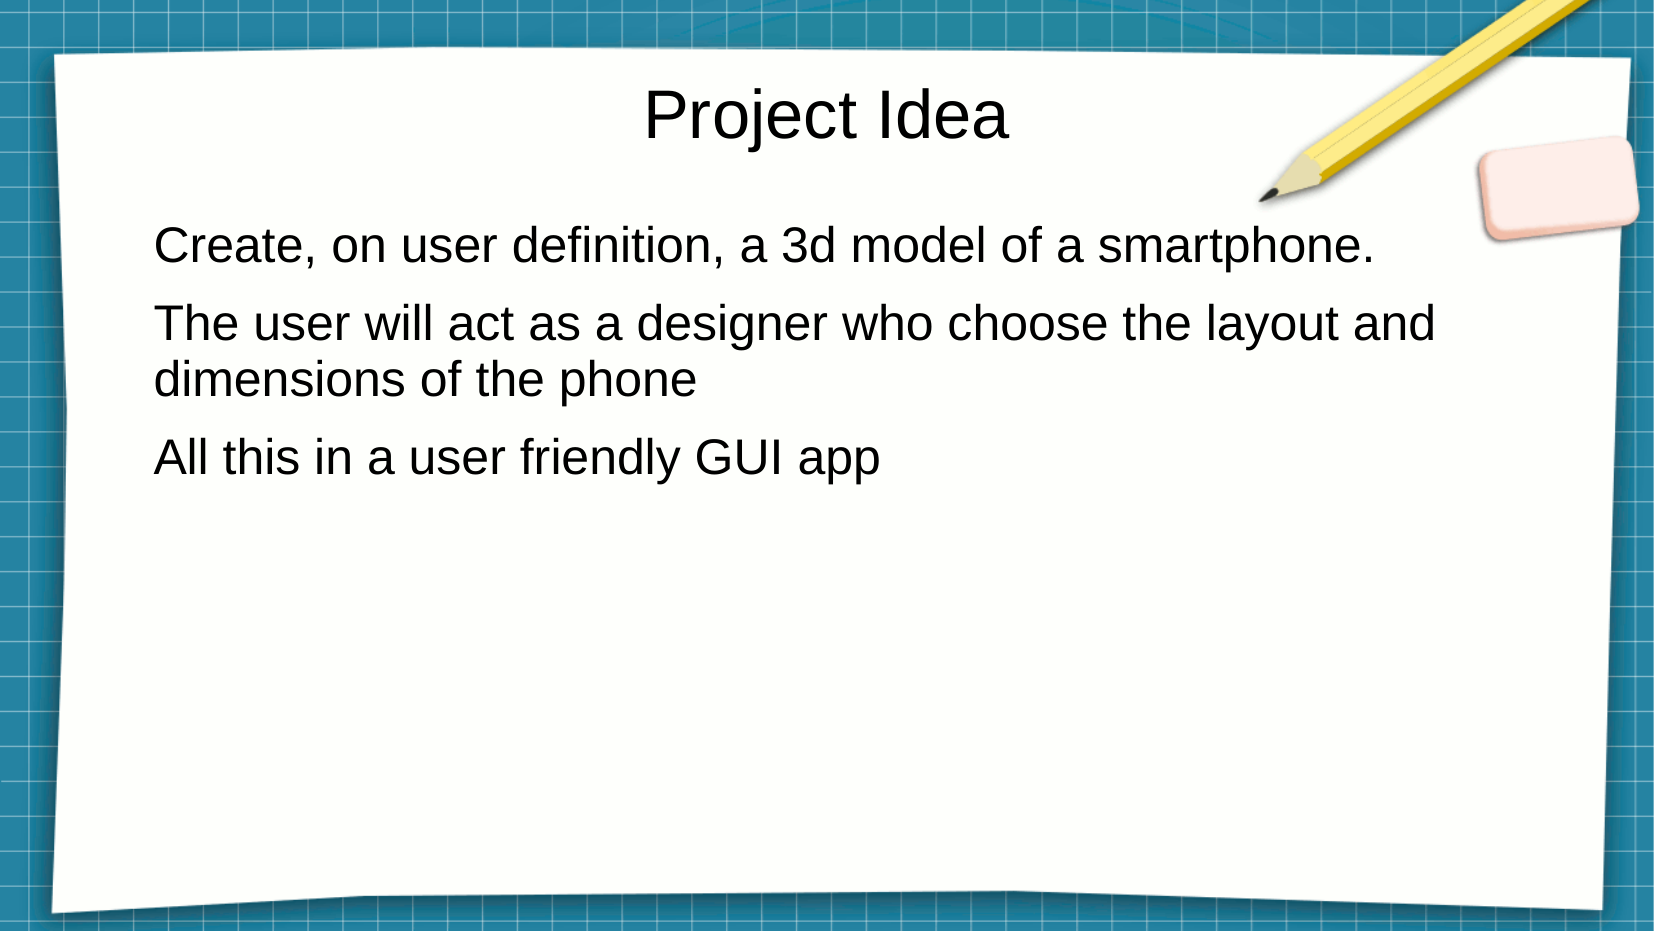

# Project Idea
Create, on user definition, a 3d model of a smartphone.
The user will act as a designer who choose the layout and dimensions of the phone
All this in a user friendly GUI app